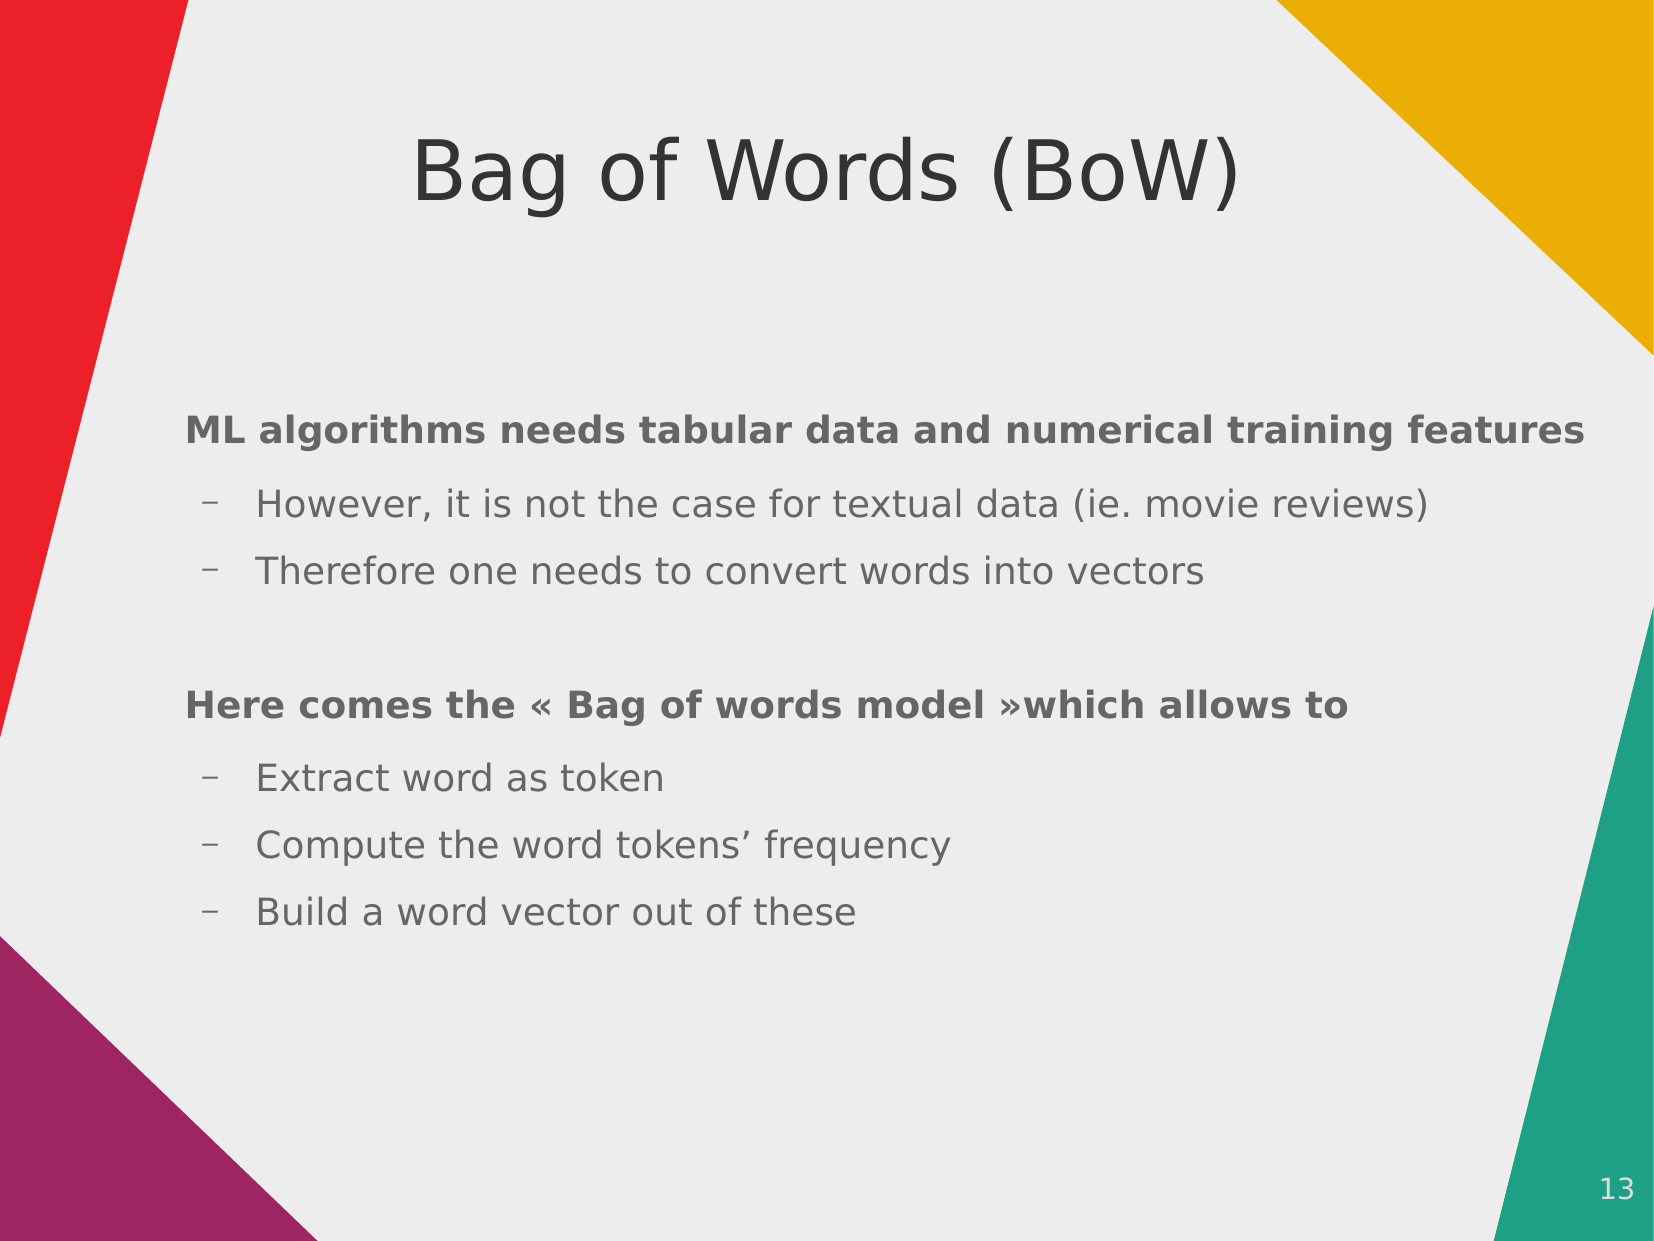

# Bag of Words (BoW)
ML algorithms needs tabular data and numerical training features
However, it is not the case for textual data (ie. movie reviews)
Therefore one needs to convert words into vectors
Here comes the « Bag of words model »which allows to
Extract word as token
Compute the word tokens’ frequency
Build a word vector out of these
13